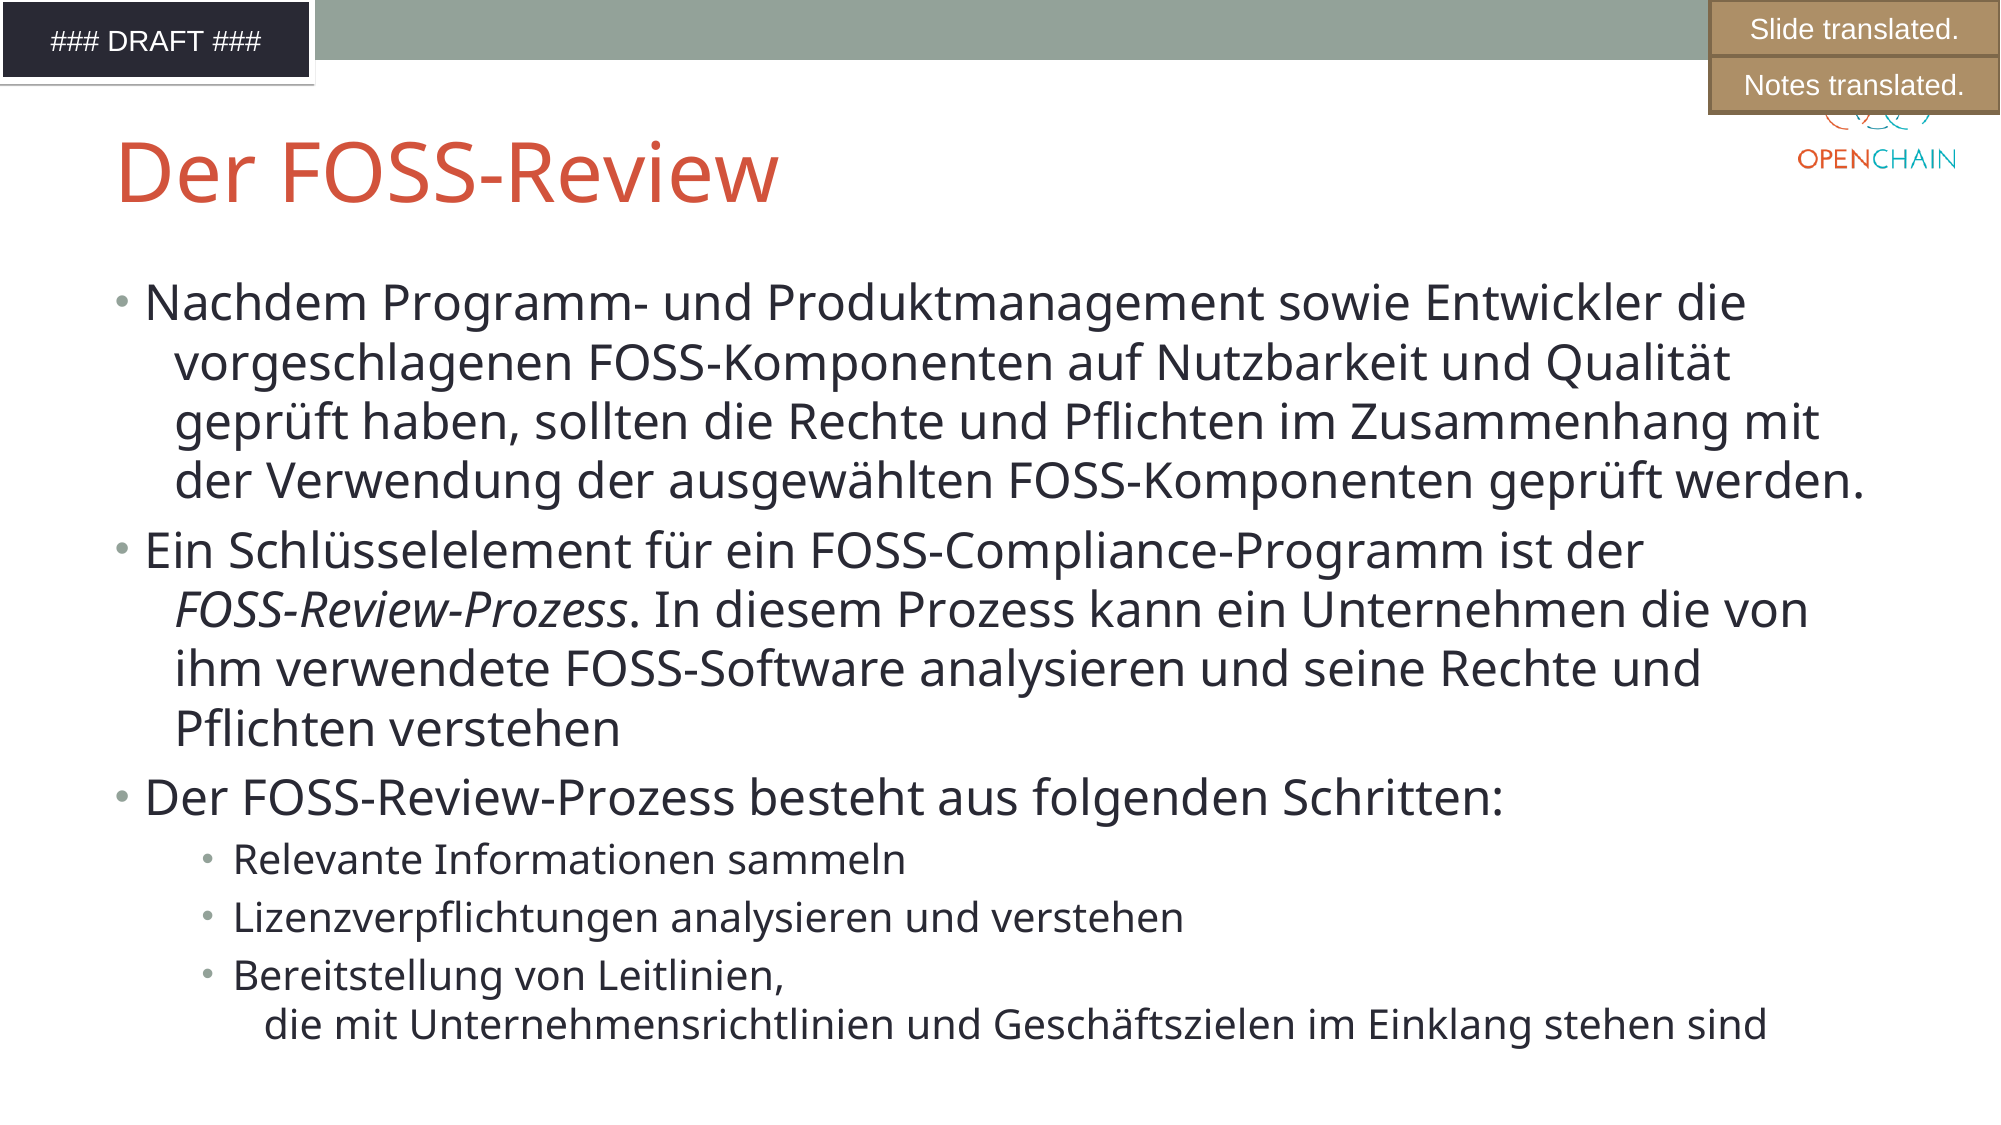

Slide translated.
Notes translated.
# Der FOSS-Review
Nachdem Programm- und Produktmanagement sowie Entwickler die vorgeschlagenen FOSS-Komponenten auf Nutzbarkeit und Qualität geprüft haben, sollten die Rechte und Pflichten im Zusammenhang mit der Verwendung der ausgewählten FOSS-Komponenten geprüft werden.
Ein Schlüsselelement für ein FOSS-Compliance-Programm ist der
FOSS-Review-Prozess. In diesem Prozess kann ein Unternehmen die von ihm verwendete FOSS-Software analysieren und seine Rechte und Pflichten verstehen
Der FOSS-Review-Prozess besteht aus folgenden Schritten:
Relevante Informationen sammeln
Lizenzverpflichtungen analysieren und verstehen
Bereitstellung von Leitlinien,
die mit Unternehmensrichtlinien und Geschäftszielen im Einklang stehen sind